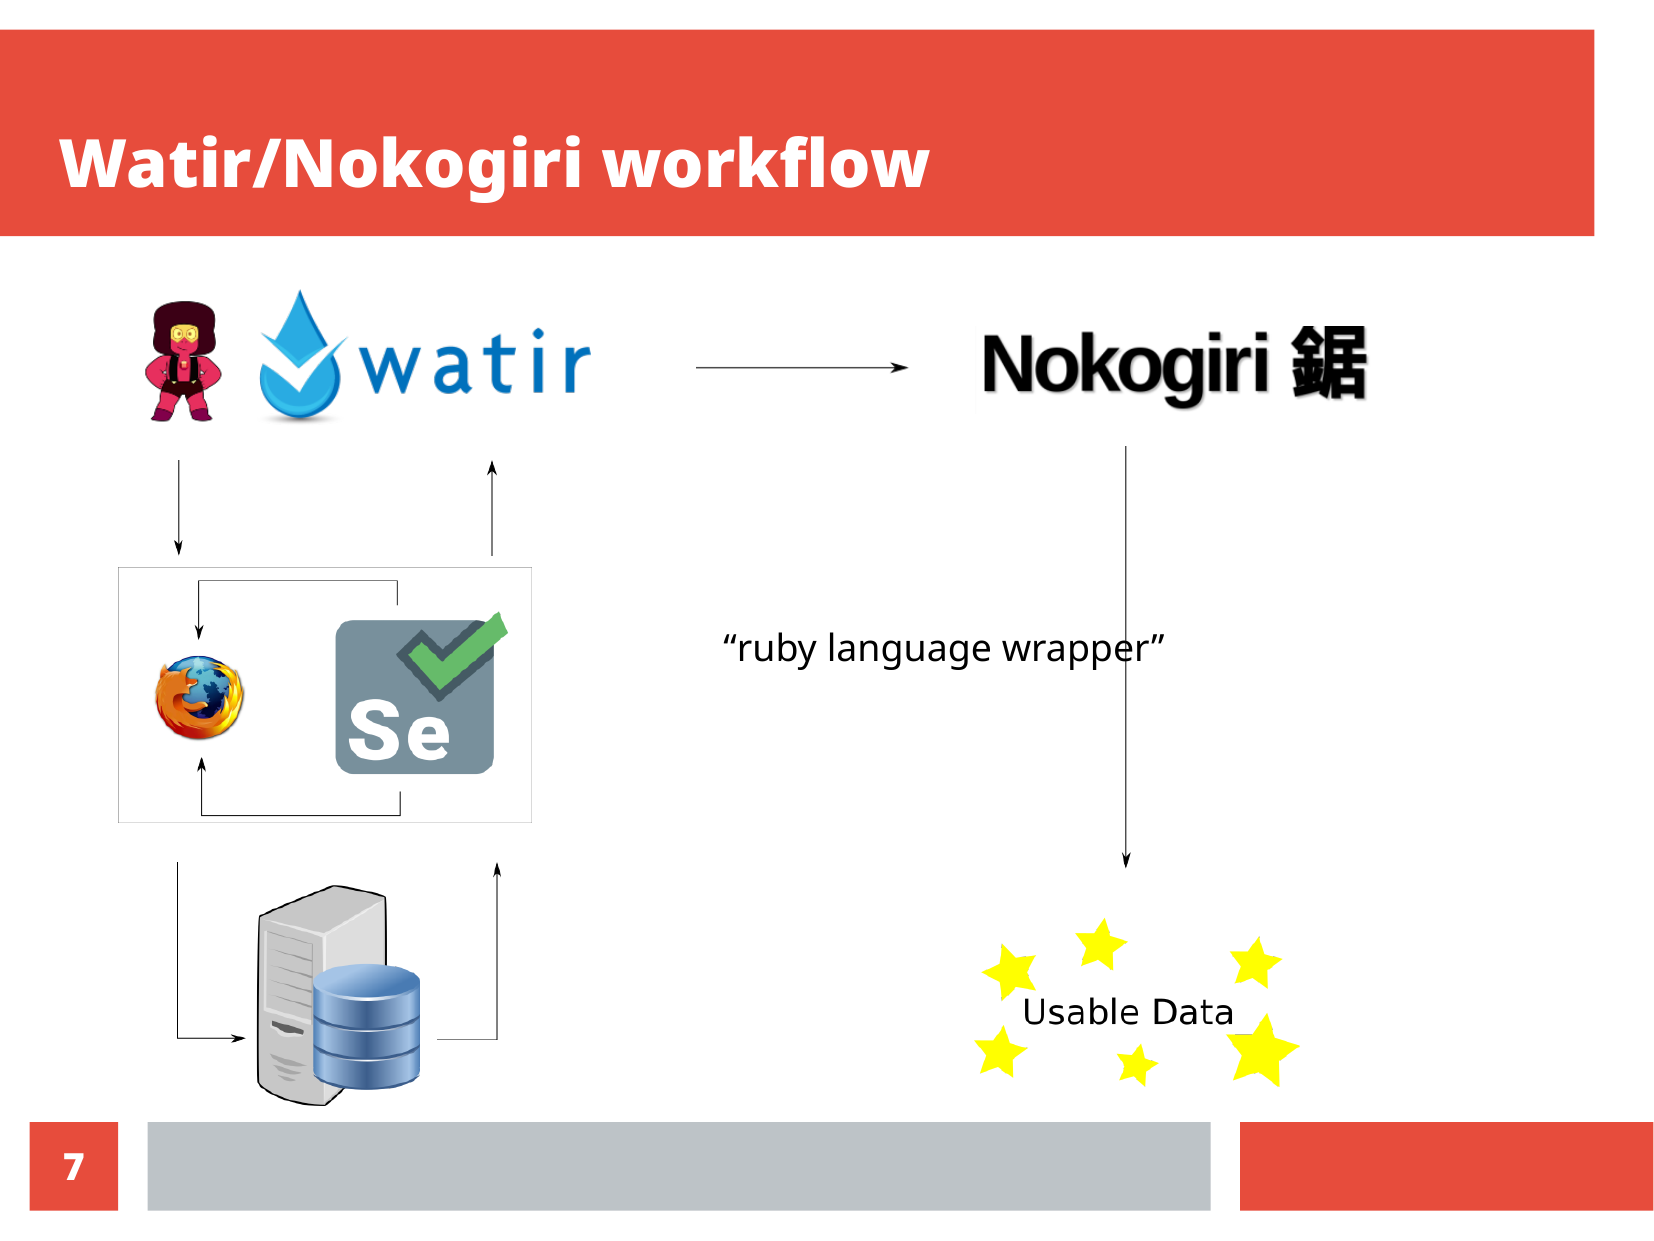

# Watir/Nokogiri workflow
“ruby language wrapper”
7